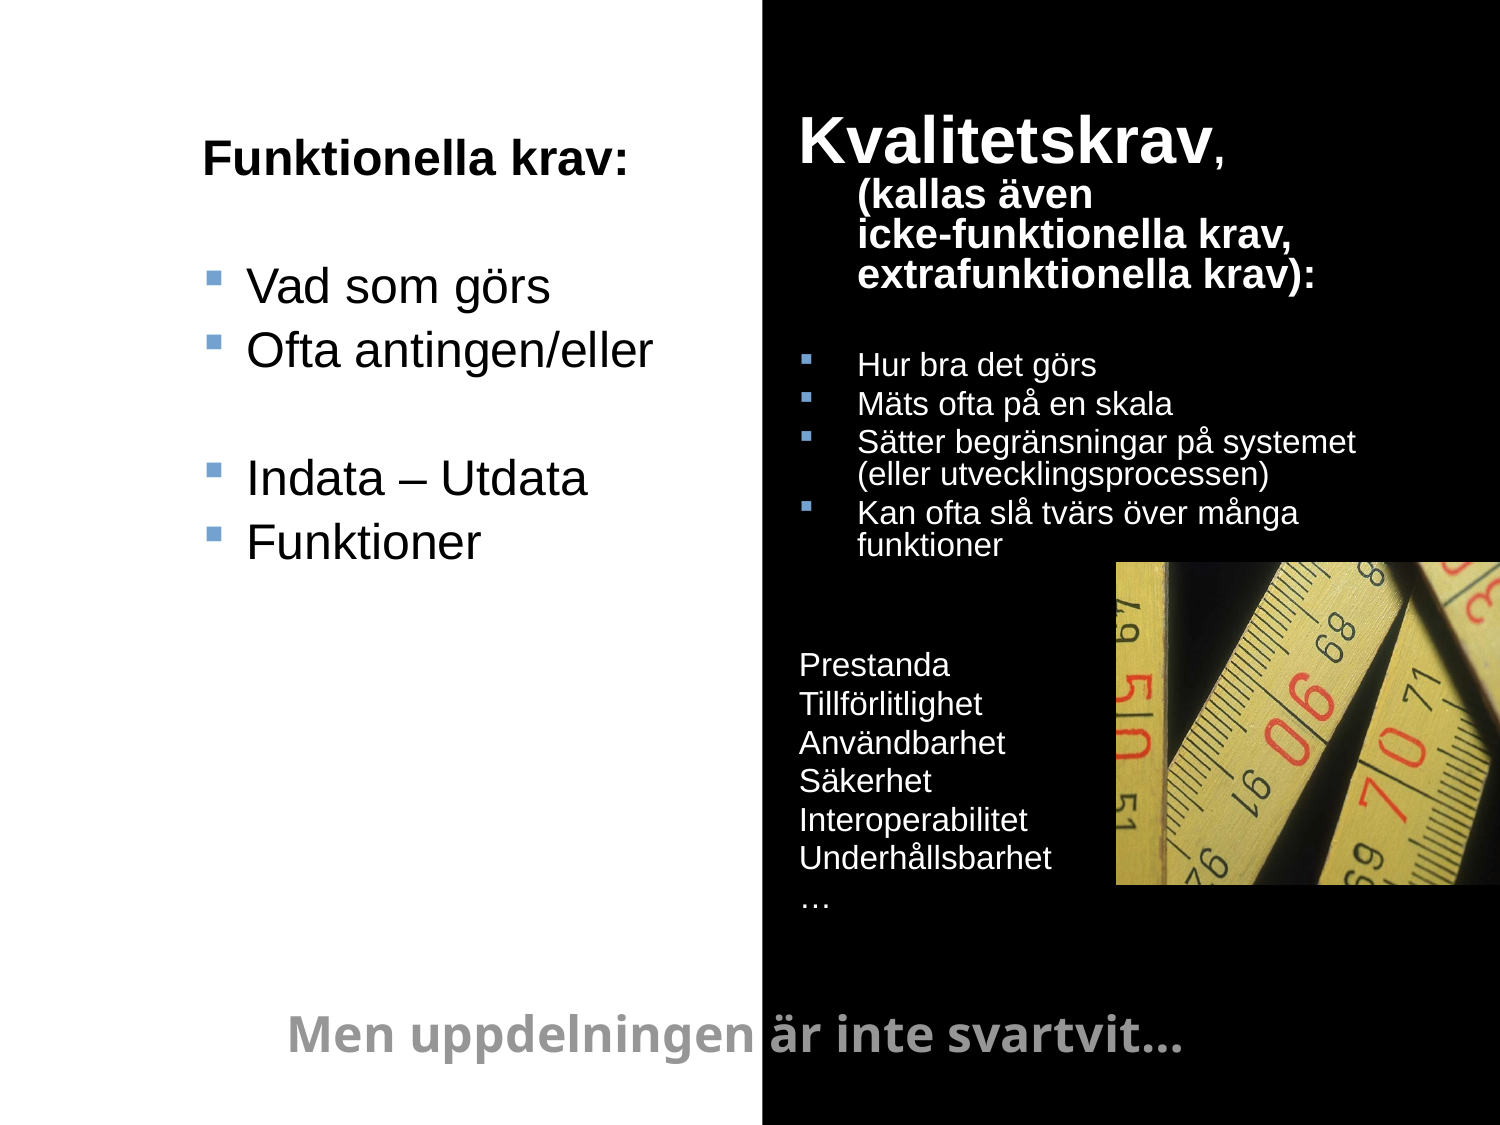

Kvalitetskrav,
(kallas även
icke-funktionella krav, extrafunktionella krav):
Hur bra det görs
Mäts ofta på en skala
Sätter begränsningar på systemet (eller utvecklingsprocessen)
Kan ofta slå tvärs över många funktioner
Prestanda
Tillförlitlighet
Användbarhet
Säkerhet
Interoperabilitet
Underhållsbarhet
…
# Funktionella krav:
Vad som görs
Ofta antingen/eller
Indata – Utdata
Funktioner
Men uppdelningen är inte svartvit…
© Björn Regnell